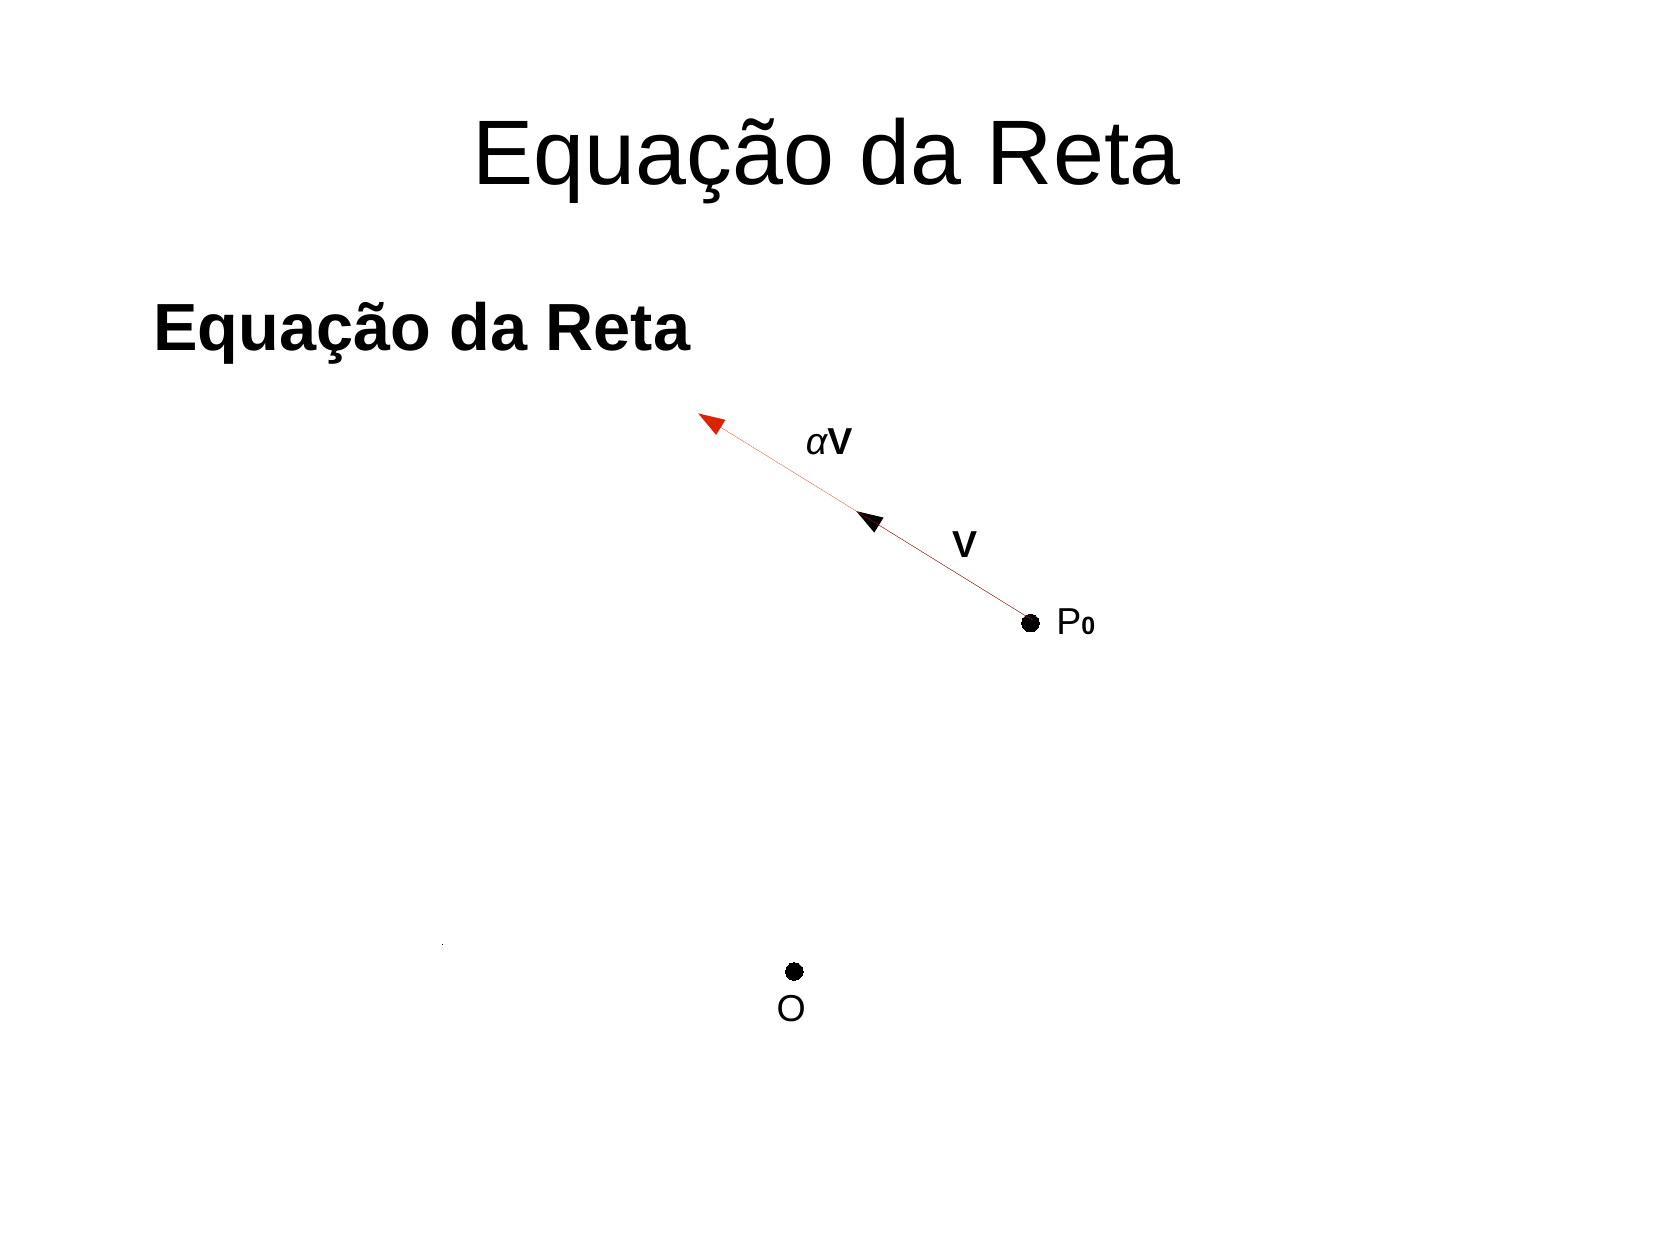

# Equação da Reta
Equação da Reta
αV
V
P0
O